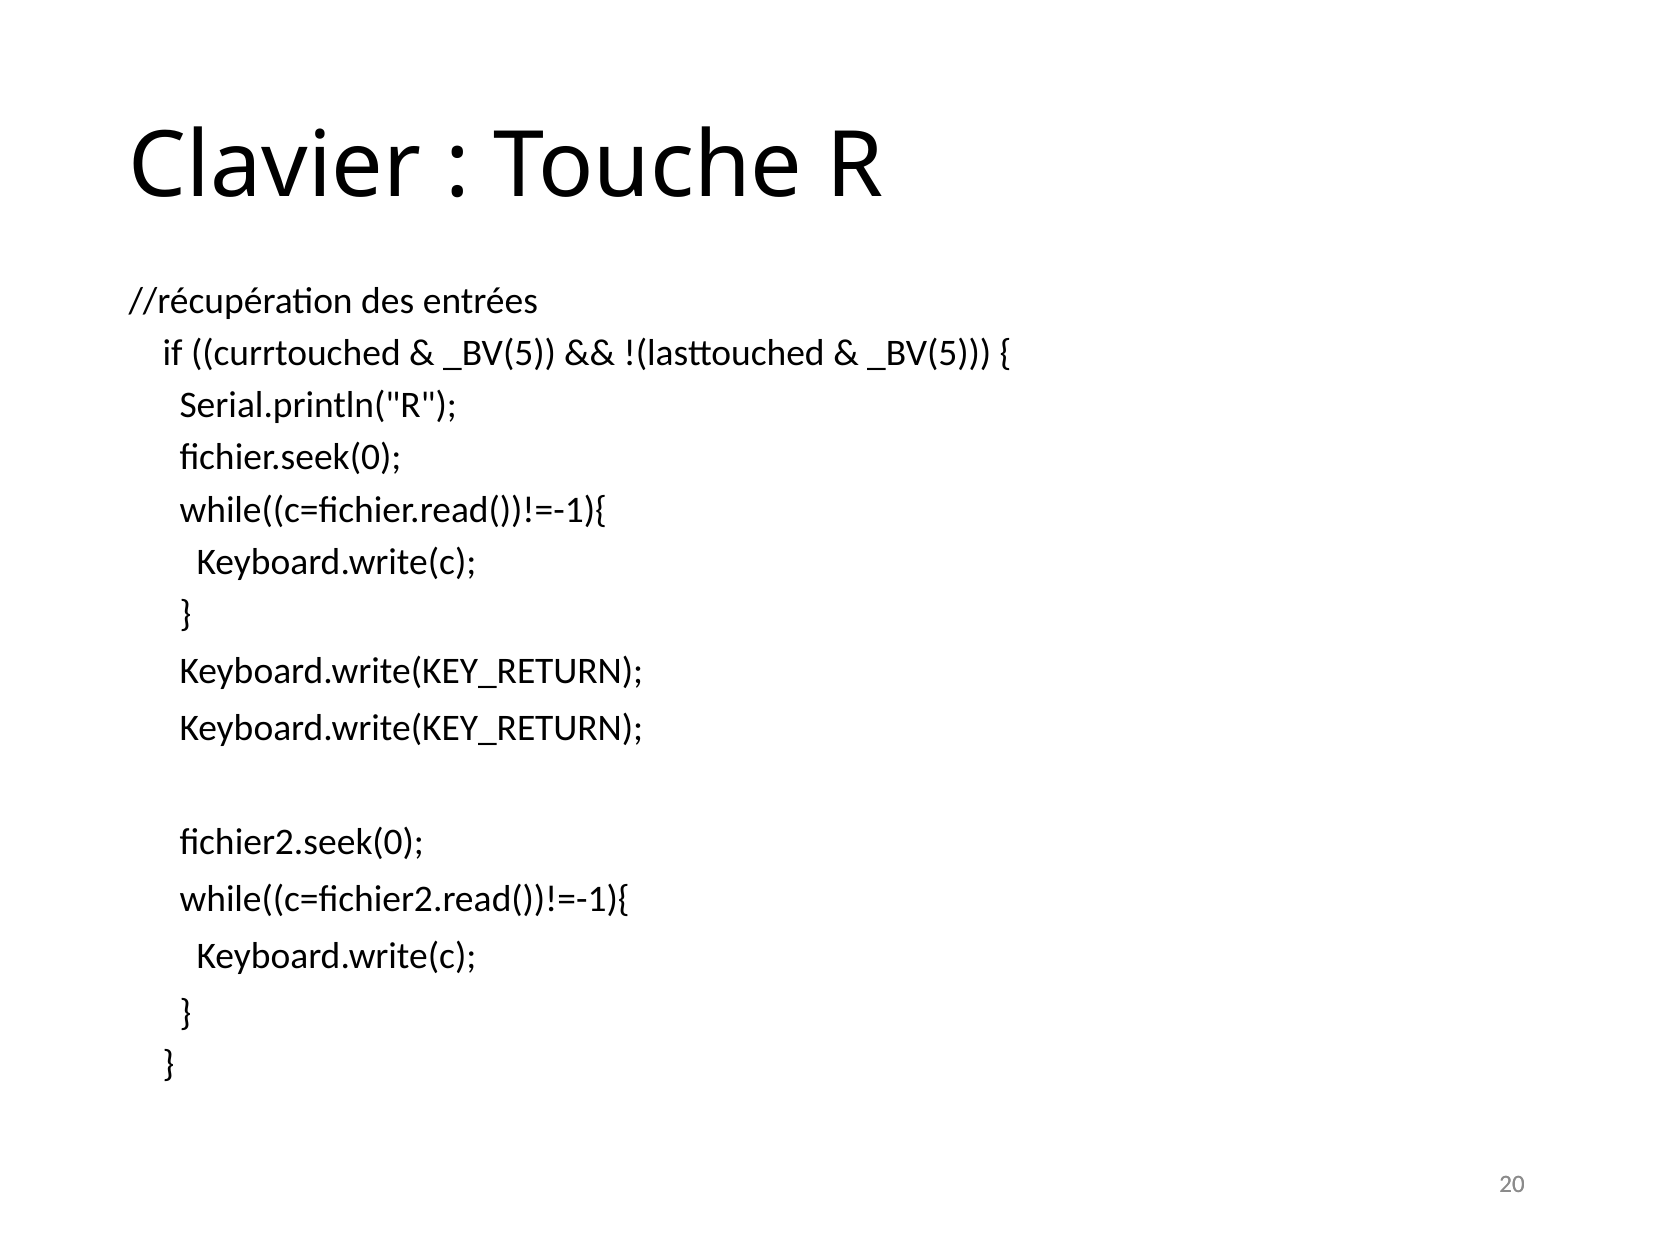

Clavier : Touche R
# //récupération des entrées
 if ((currtouched & _BV(5)) && !(lasttouched & _BV(5))) {
 Serial.println("R");
 fichier.seek(0);
 while((c=fichier.read())!=-1){
 Keyboard.write(c);
 }
 Keyboard.write(KEY_RETURN);
 Keyboard.write(KEY_RETURN);
 fichier2.seek(0);
 while((c=fichier2.read())!=-1){
 Keyboard.write(c);
 }
 }
20